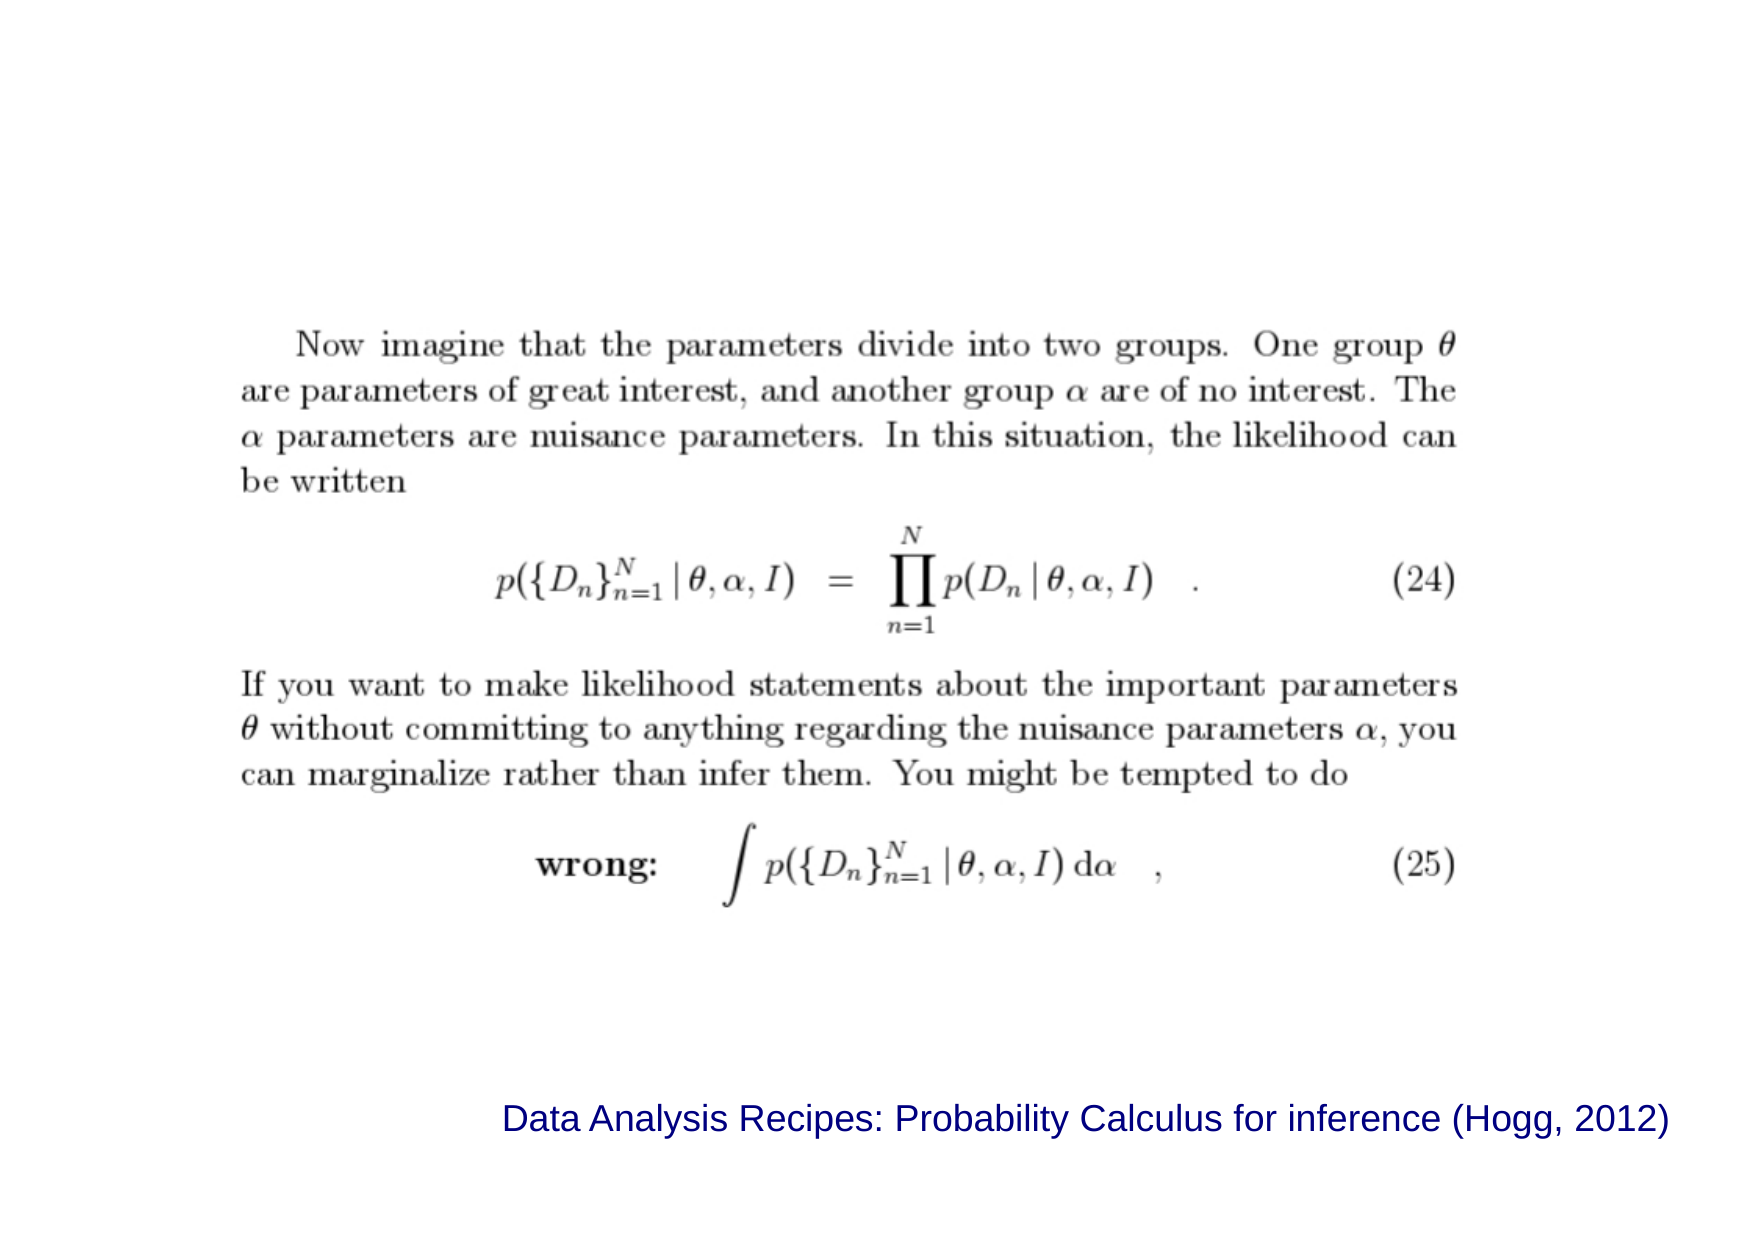

Data Analysis Recipes: Probability Calculus for inference (Hogg, 2012)